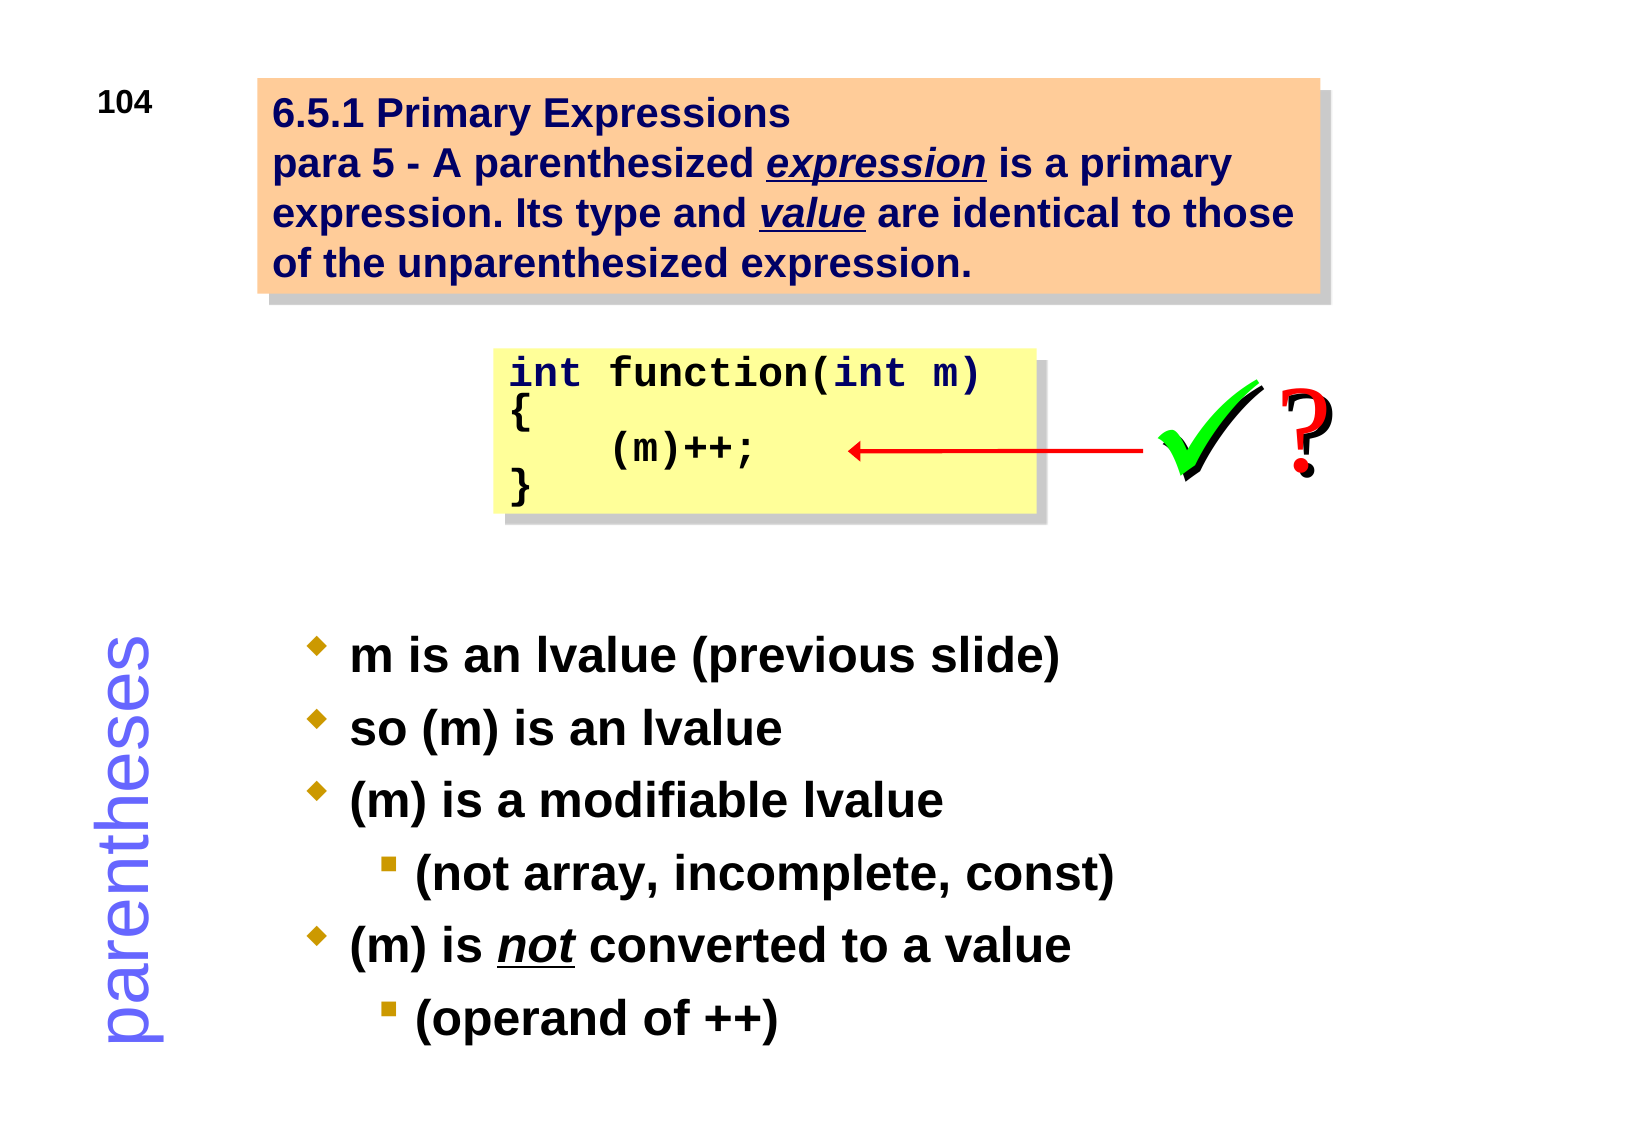

104
m is an lvalue (previous slide)
so (m) is an lvalue
(m) is a modifiable lvalue
(not array, incomplete, const)
(m) is not converted to a value
(operand of ++)
6.5.1 Primary Expressions
para 5 - A parenthesized expression is a primary expression. Its type and value are identical to those of the unparenthesized expression.

?
int function(int m)
{
 (m)++;
}
# parentheses